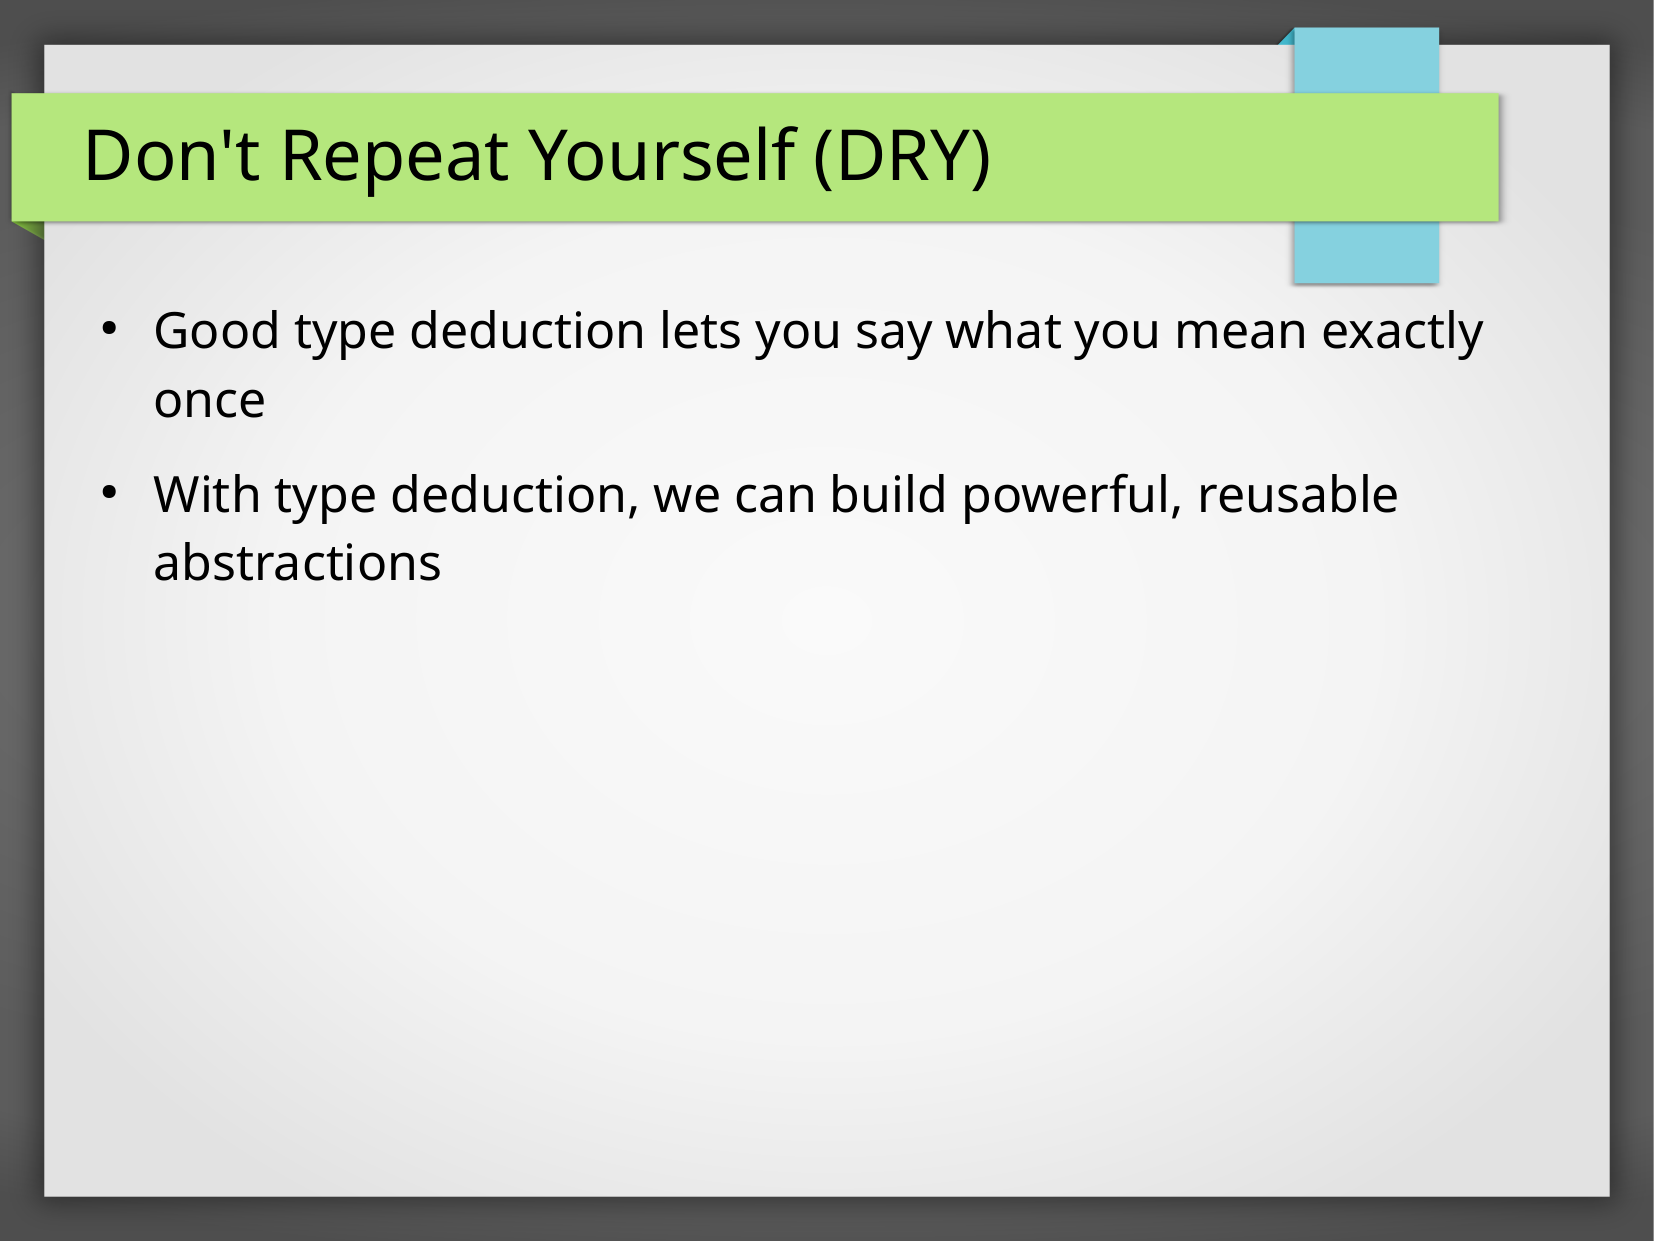

# Don't Repeat Yourself (DRY)
Good type deduction lets you say what you mean exactly once
With type deduction, we can build powerful, reusable abstractions